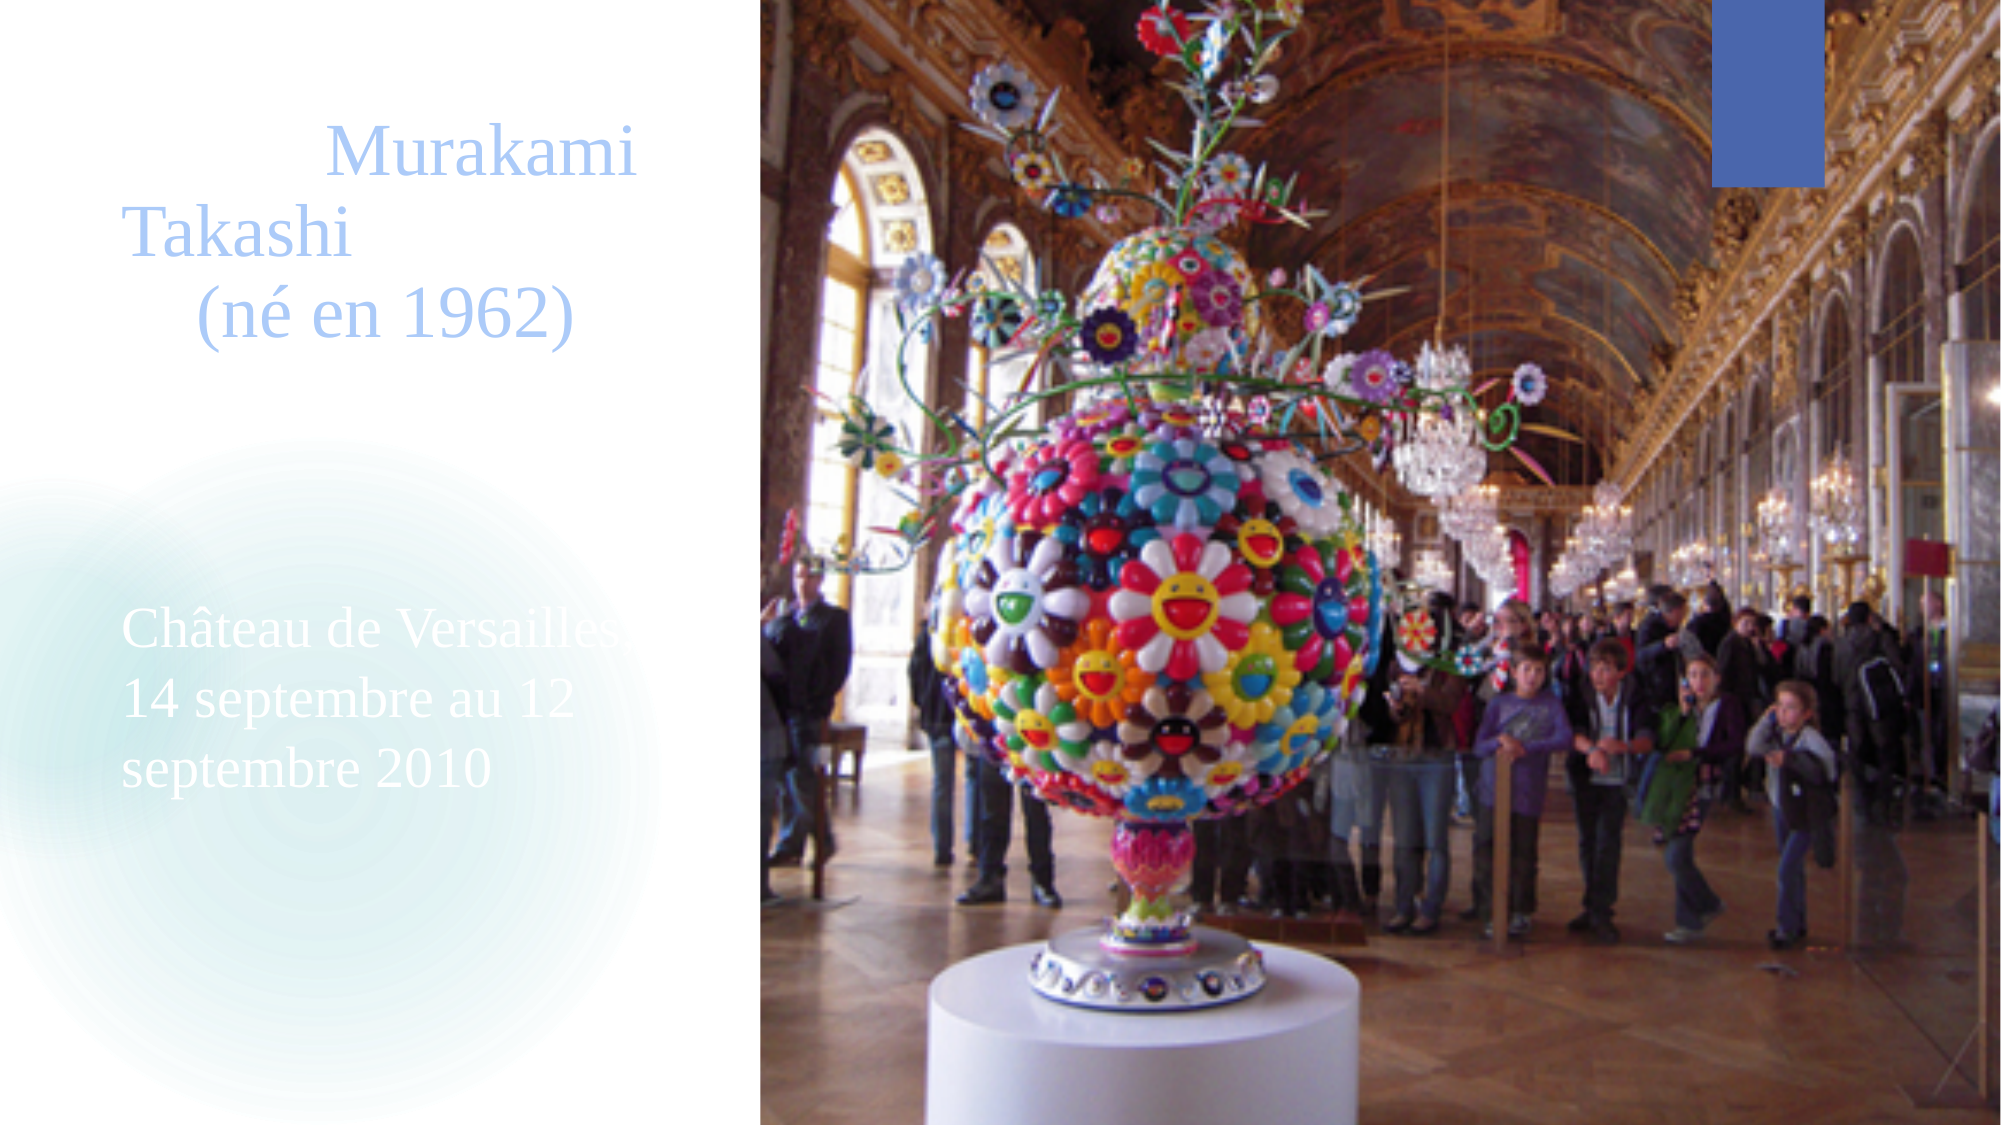

# Murakami Takashi (né en 1962)
Château de Versailles, 14 septembre au 12 septembre 2010